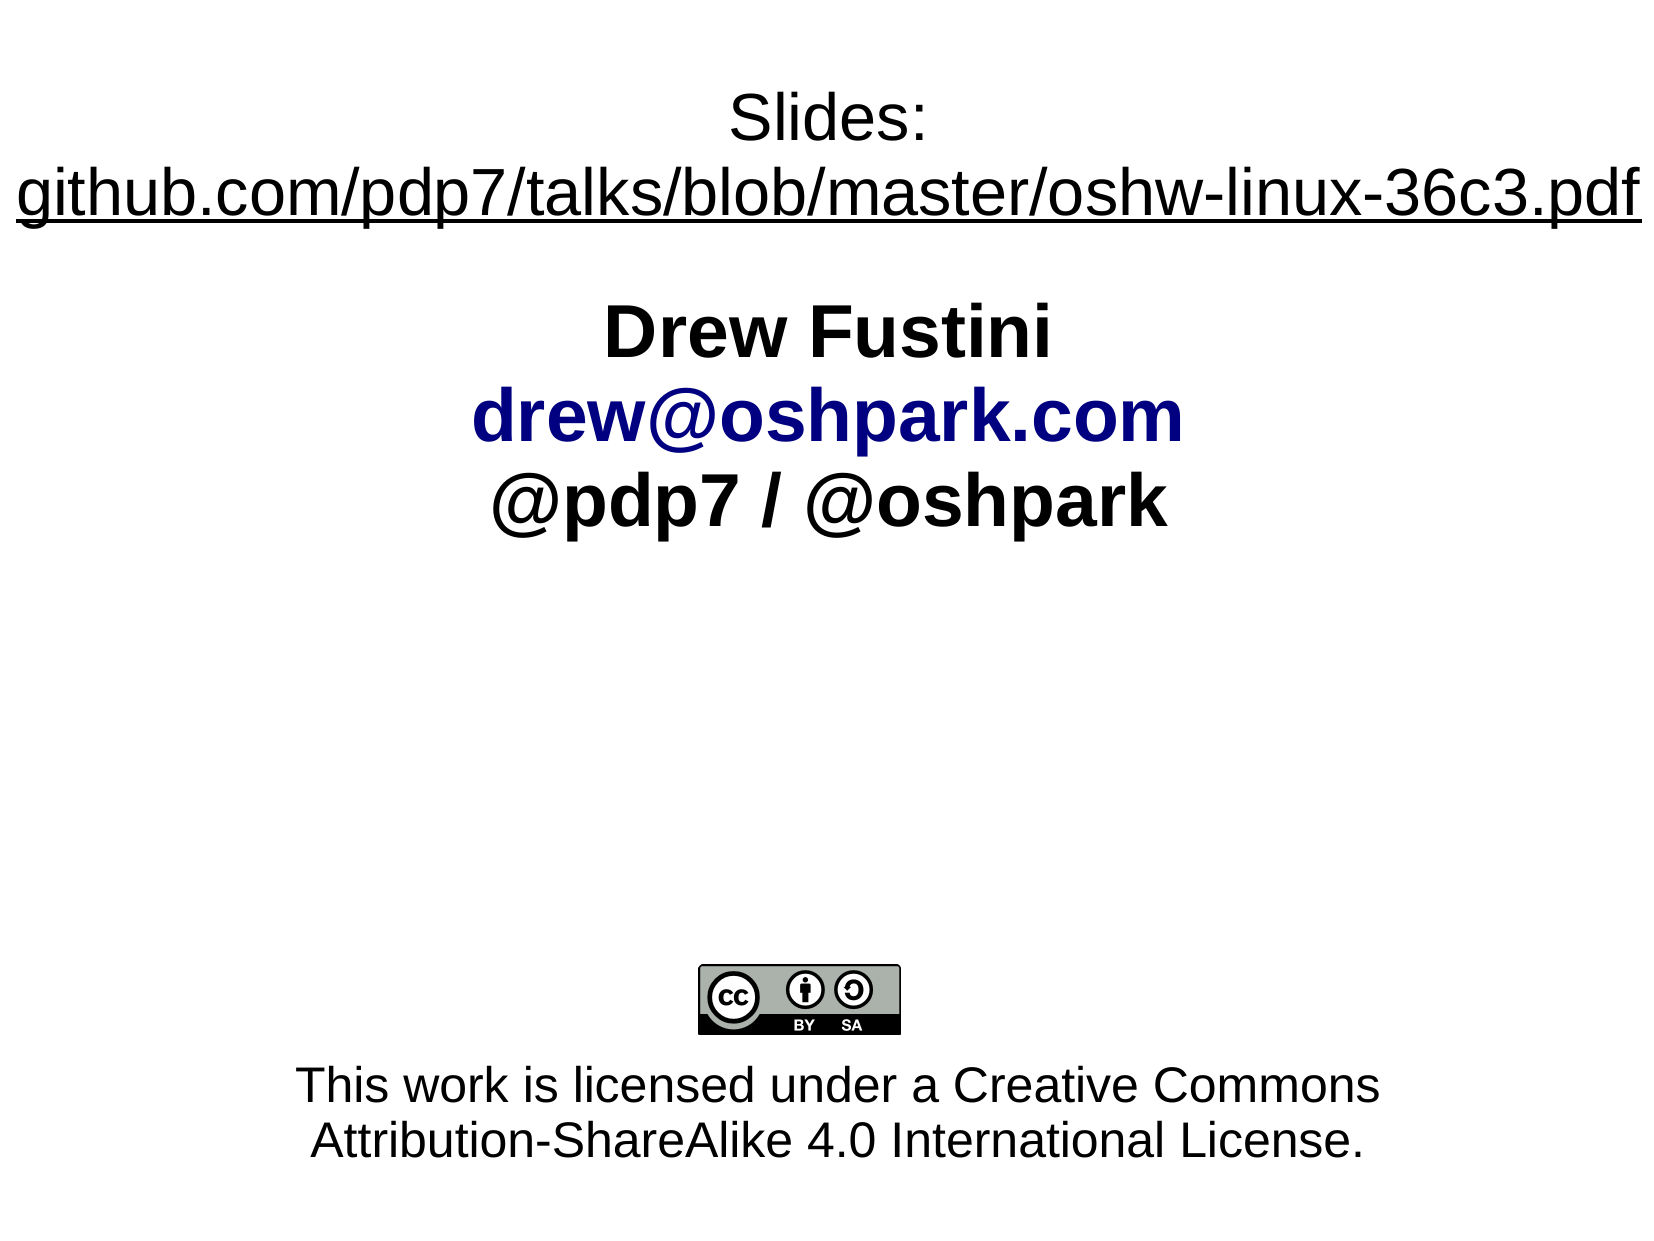

# Slides:
github.com/pdp7/talks/blob/master/oshw-linux-36c3.pdf
Drew Fustini
drew@oshpark.com
@pdp7 / @oshpark
This work is licensed under a Creative Commons Attribution-ShareAlike 4.0 International License.